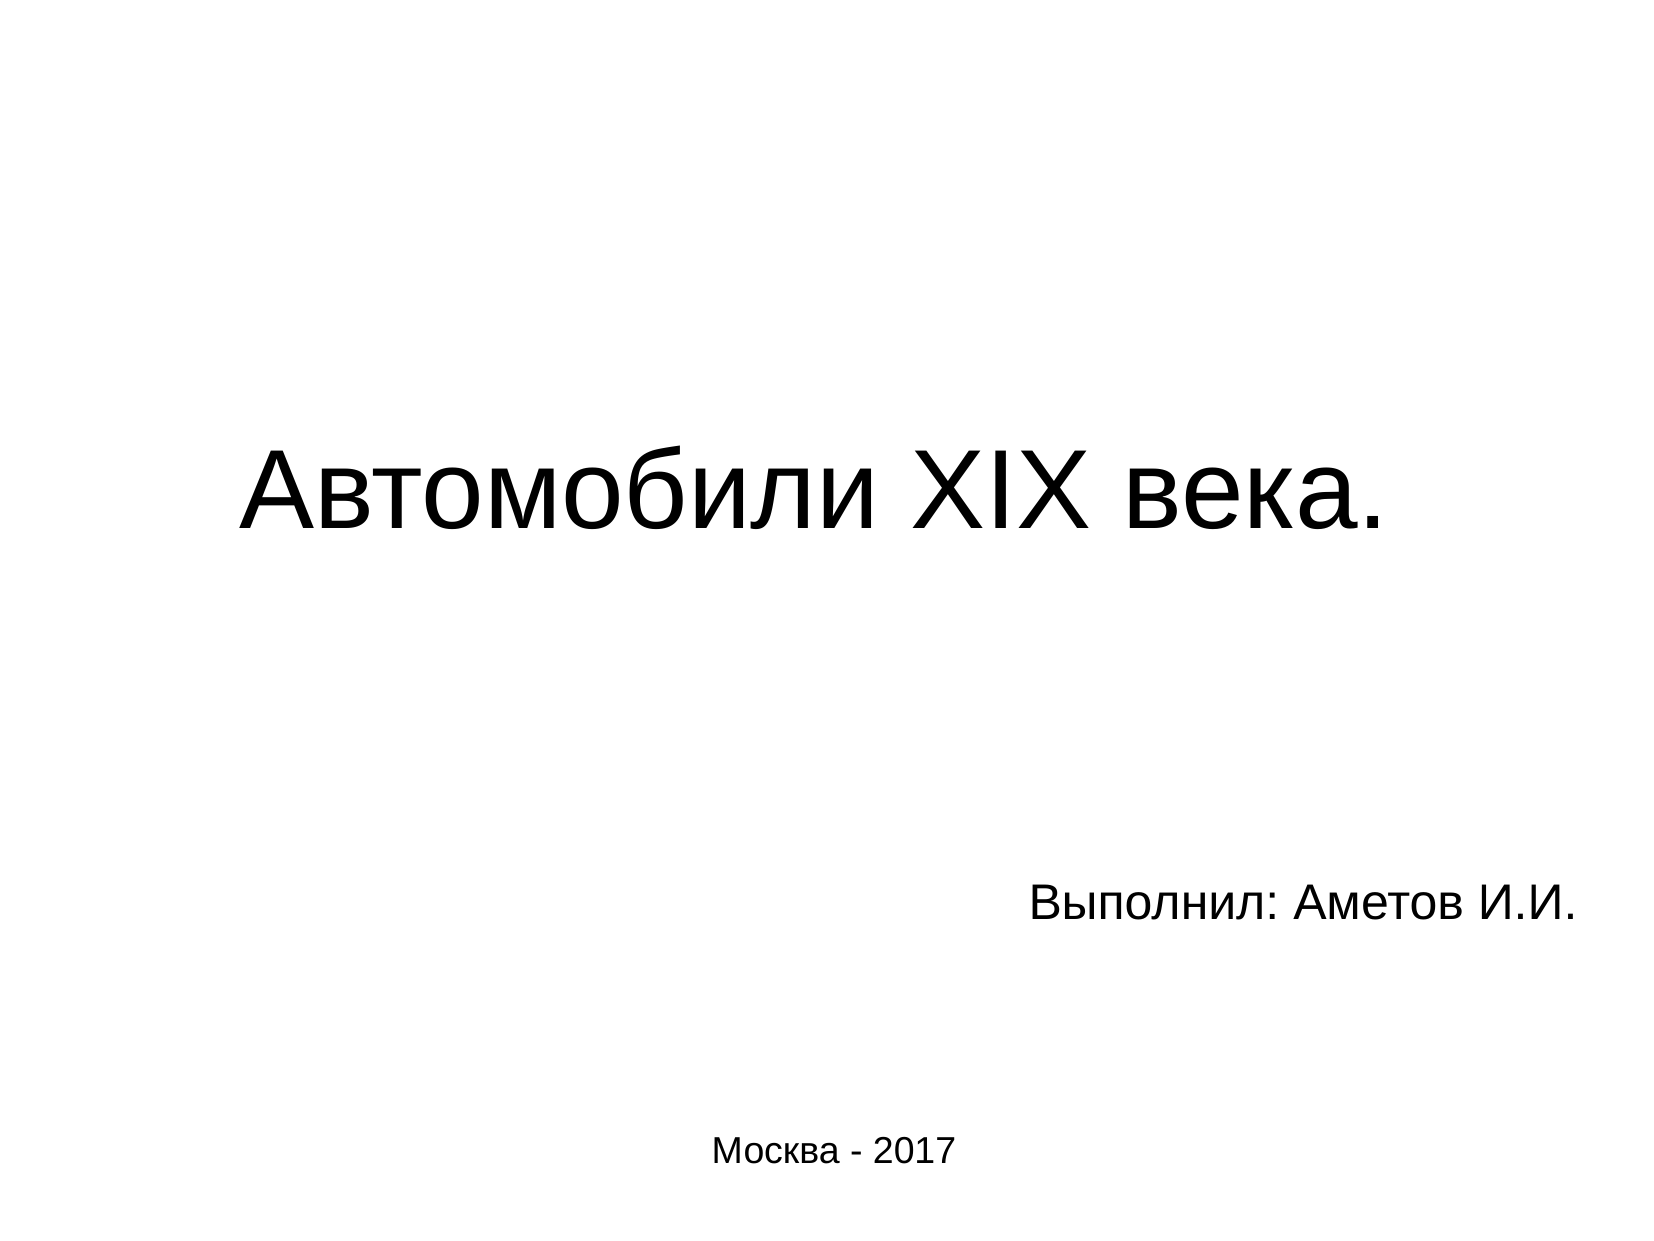

Автомобили XIX века.
Выполнил: Аметов И.И.
Москва - 2017